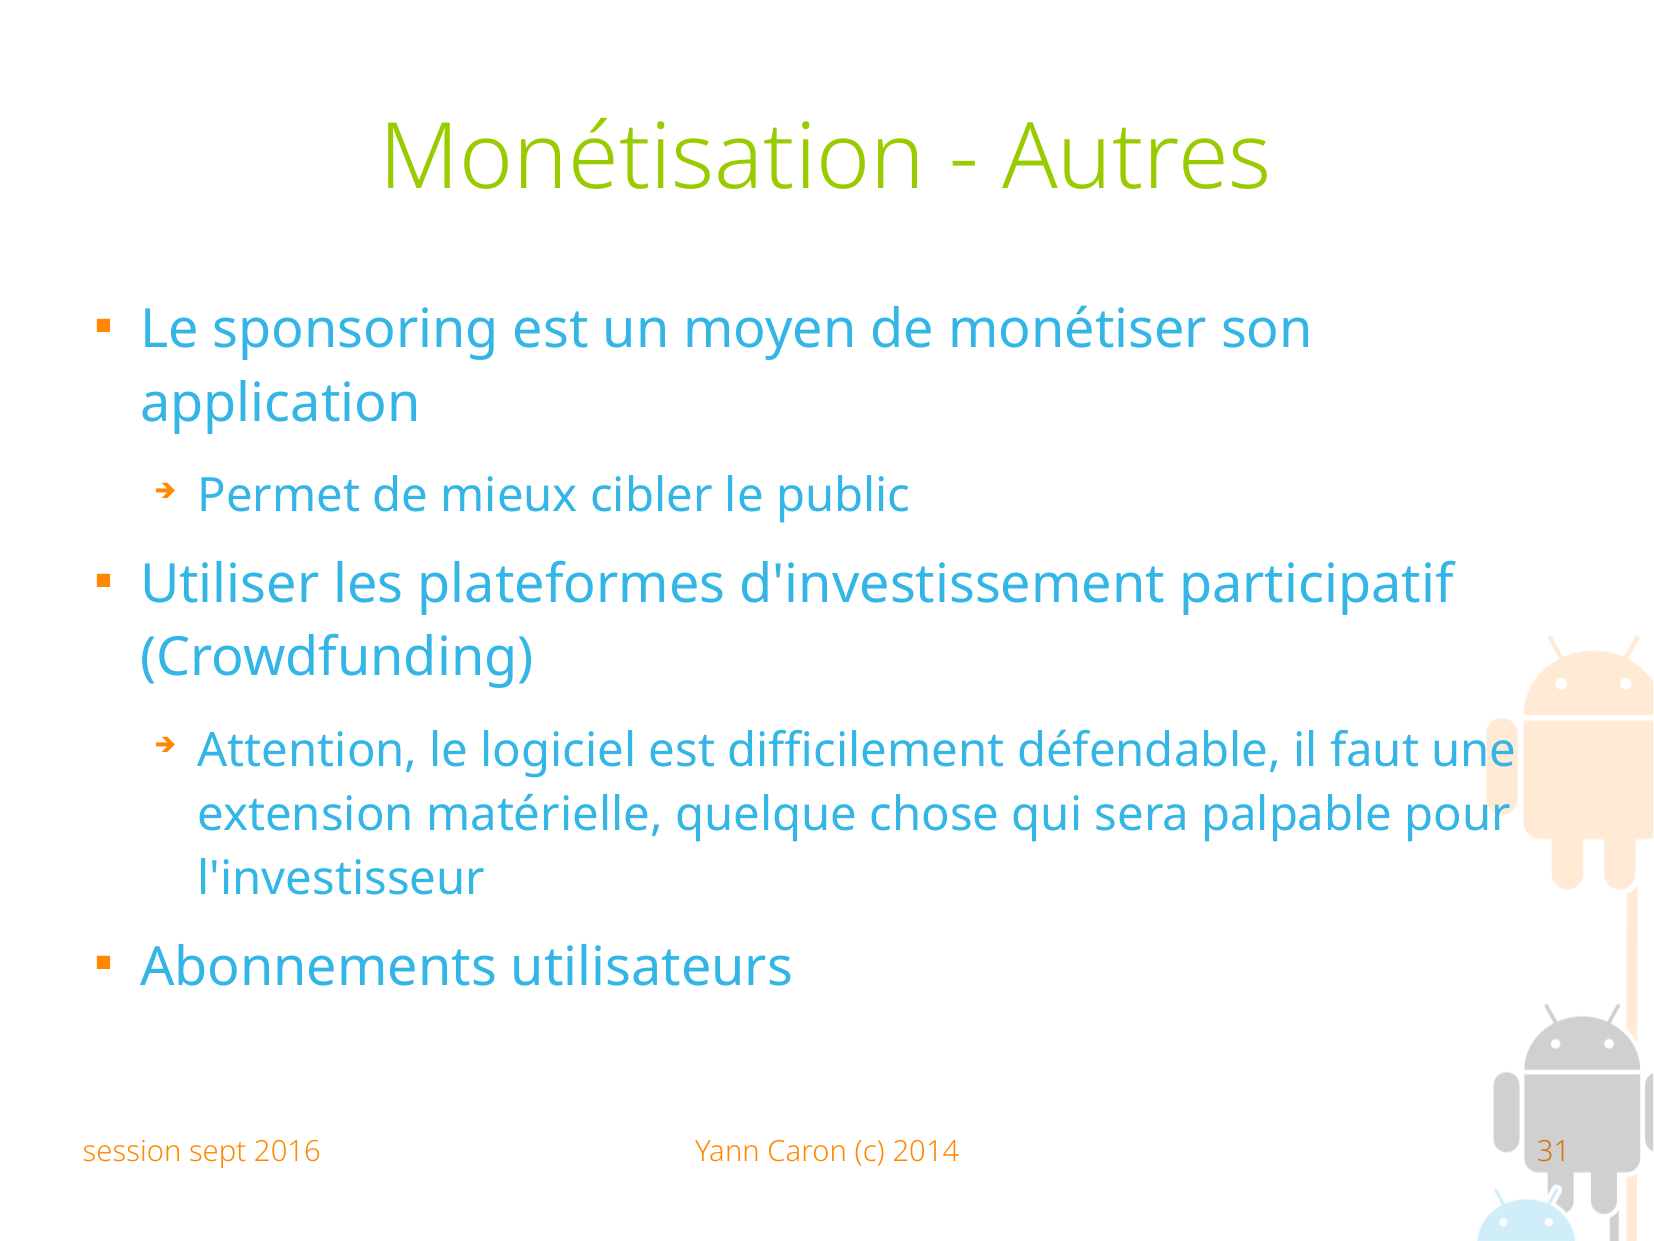

# Monétisation - Autres
Le sponsoring est un moyen de monétiser son application
Permet de mieux cibler le public
Utiliser les plateformes d'investissement participatif (Crowdfunding)
Attention, le logiciel est difficilement défendable, il faut une extension matérielle, quelque chose qui sera palpable pour l'investisseur
Abonnements utilisateurs
session sept 2016
Yann Caron (c) 2014
31